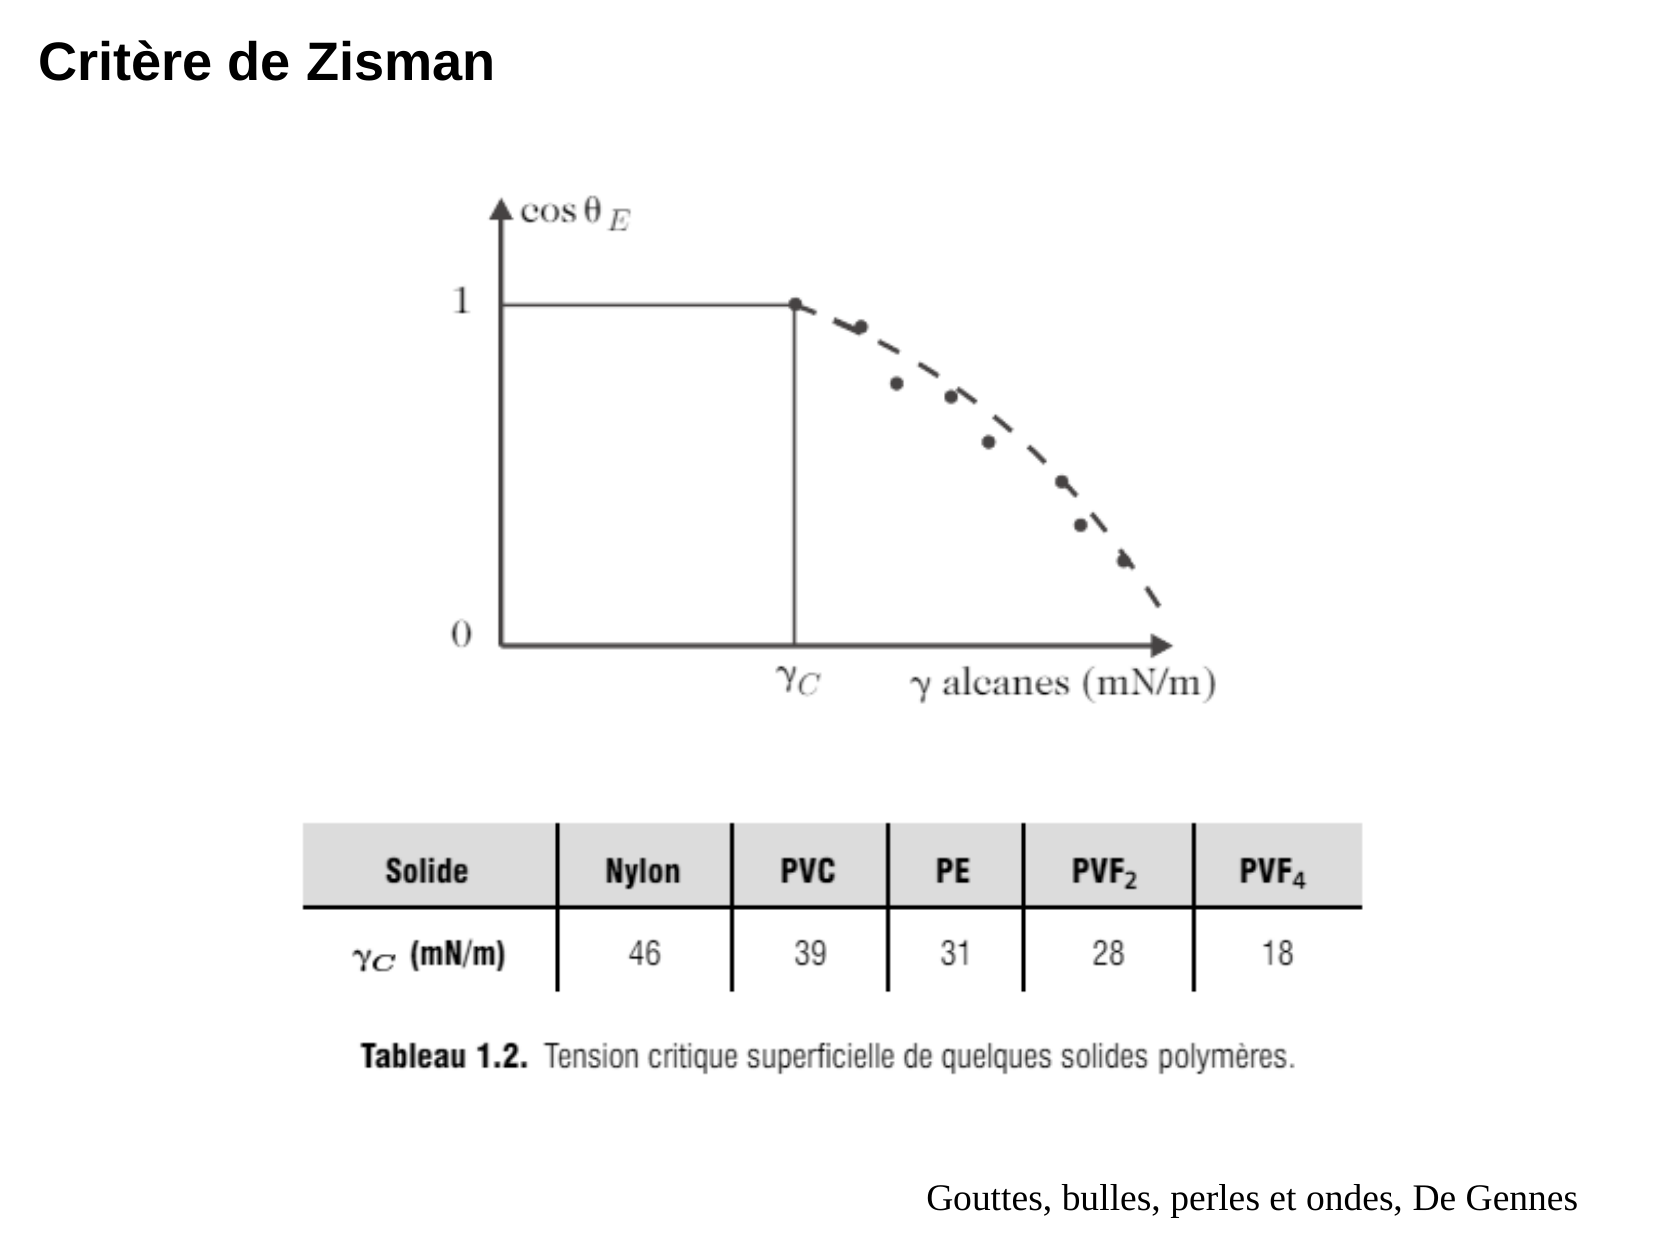

Critère de Zisman
Gouttes, bulles, perles et ondes, De Gennes